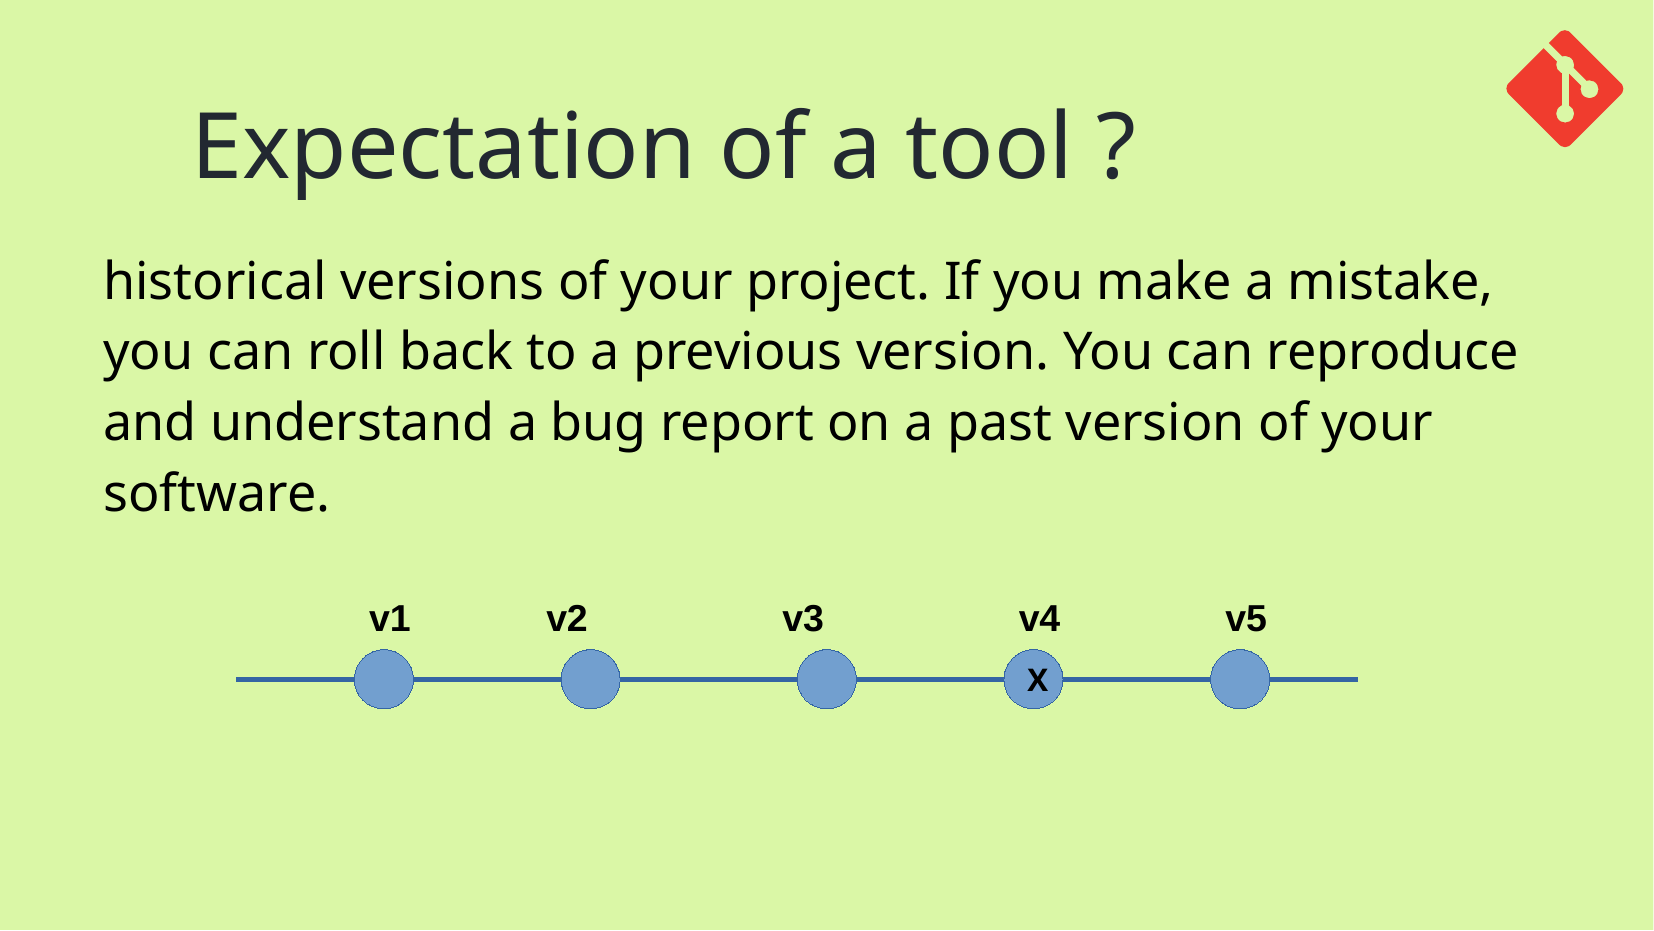

# Expectation of a tool ?
historical versions of your project. If you make a mistake, you can roll back to a previous version. You can reproduce and understand a bug report on a past version of your software.
v1
v2
v3
v4
v5
X